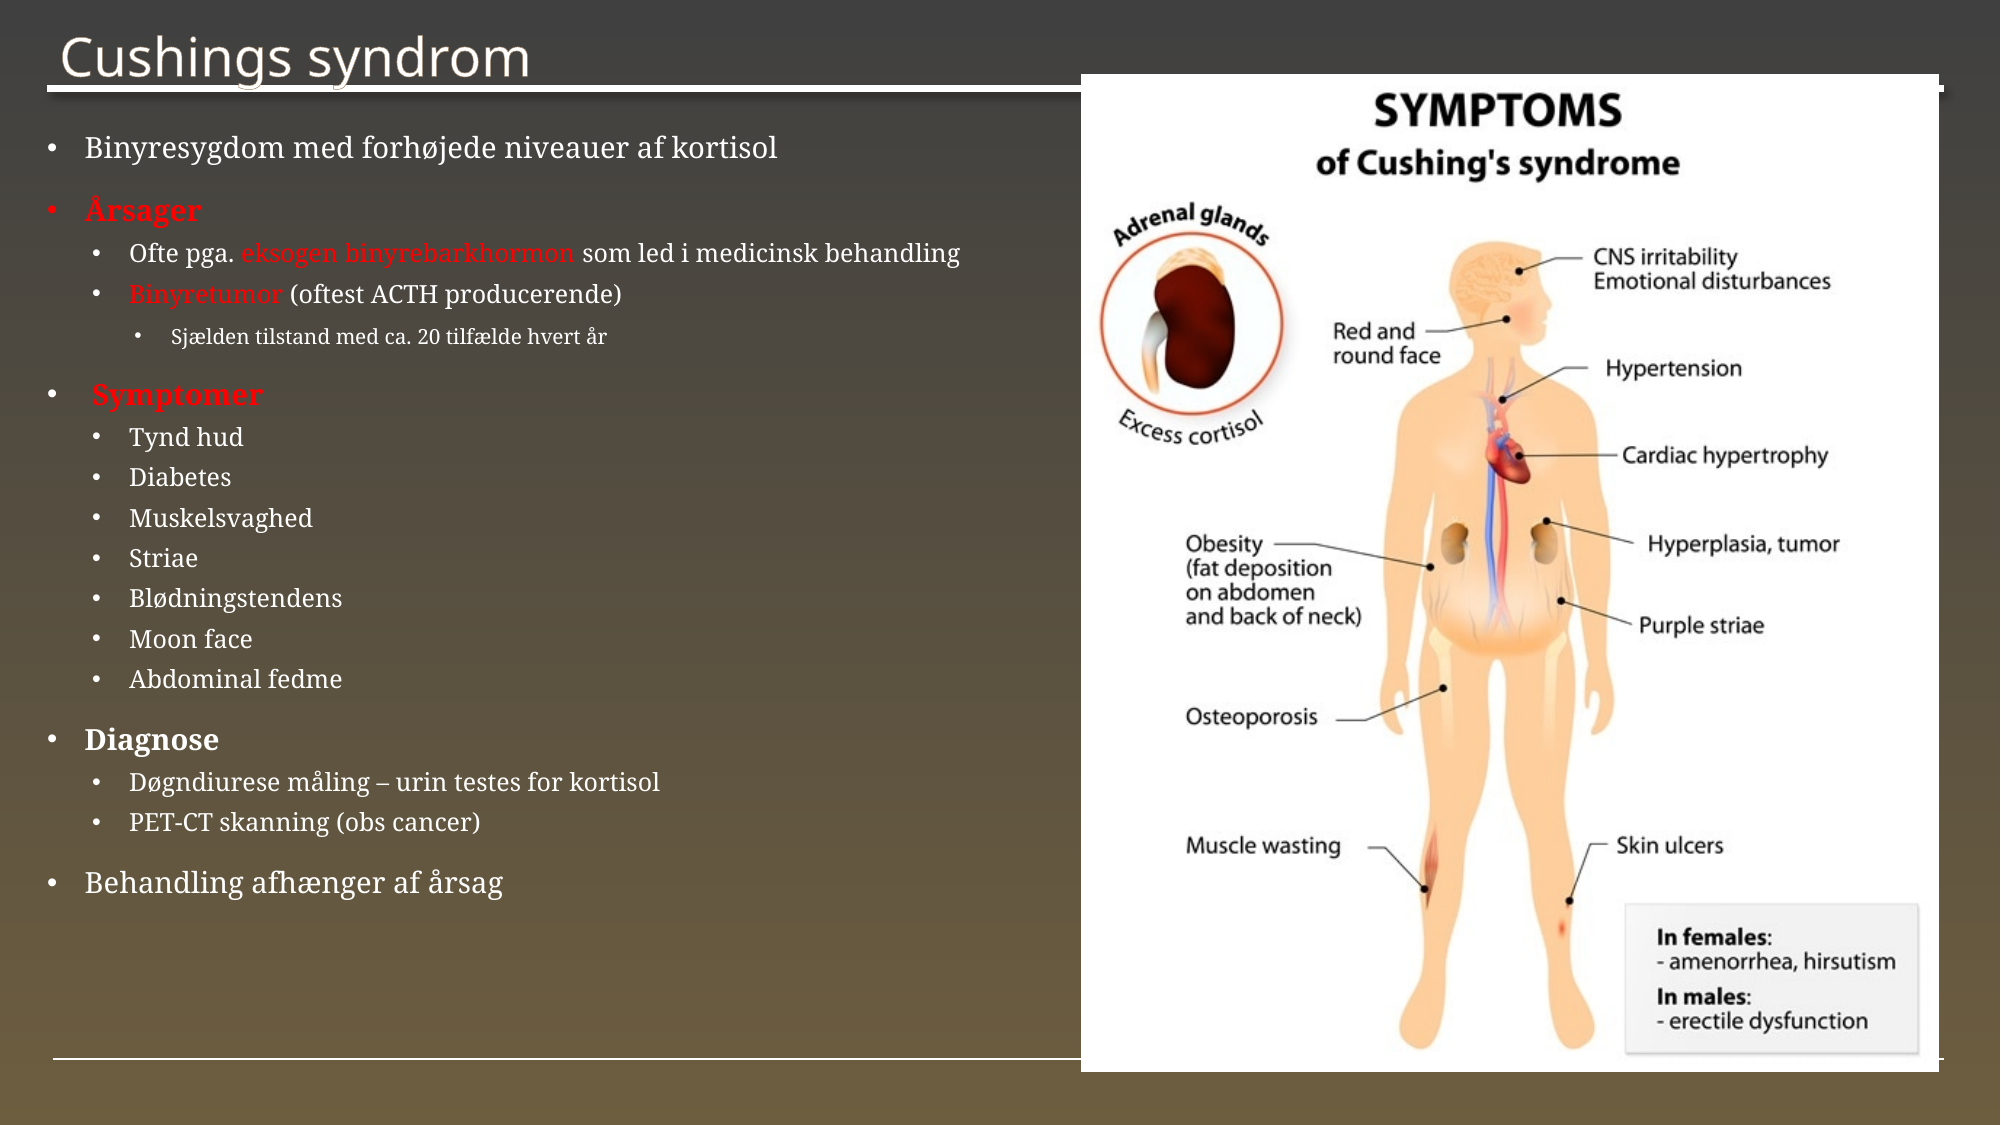

# Cushings syndrom
Binyresygdom med forhøjede niveauer af kortisol
Årsager
Ofte pga. eksogen binyrebarkhormon som led i medicinsk behandling
Binyretumor (oftest ACTH producerende)
Sjælden tilstand med ca. 20 tilfælde hvert år
 Symptomer
Tynd hud
Diabetes
Muskelsvaghed
Striae
Blødningstendens
Moon face
Abdominal fedme
Diagnose
Døgndiurese måling – urin testes for kortisol
PET-CT skanning (obs cancer)
Behandling afhænger af årsag